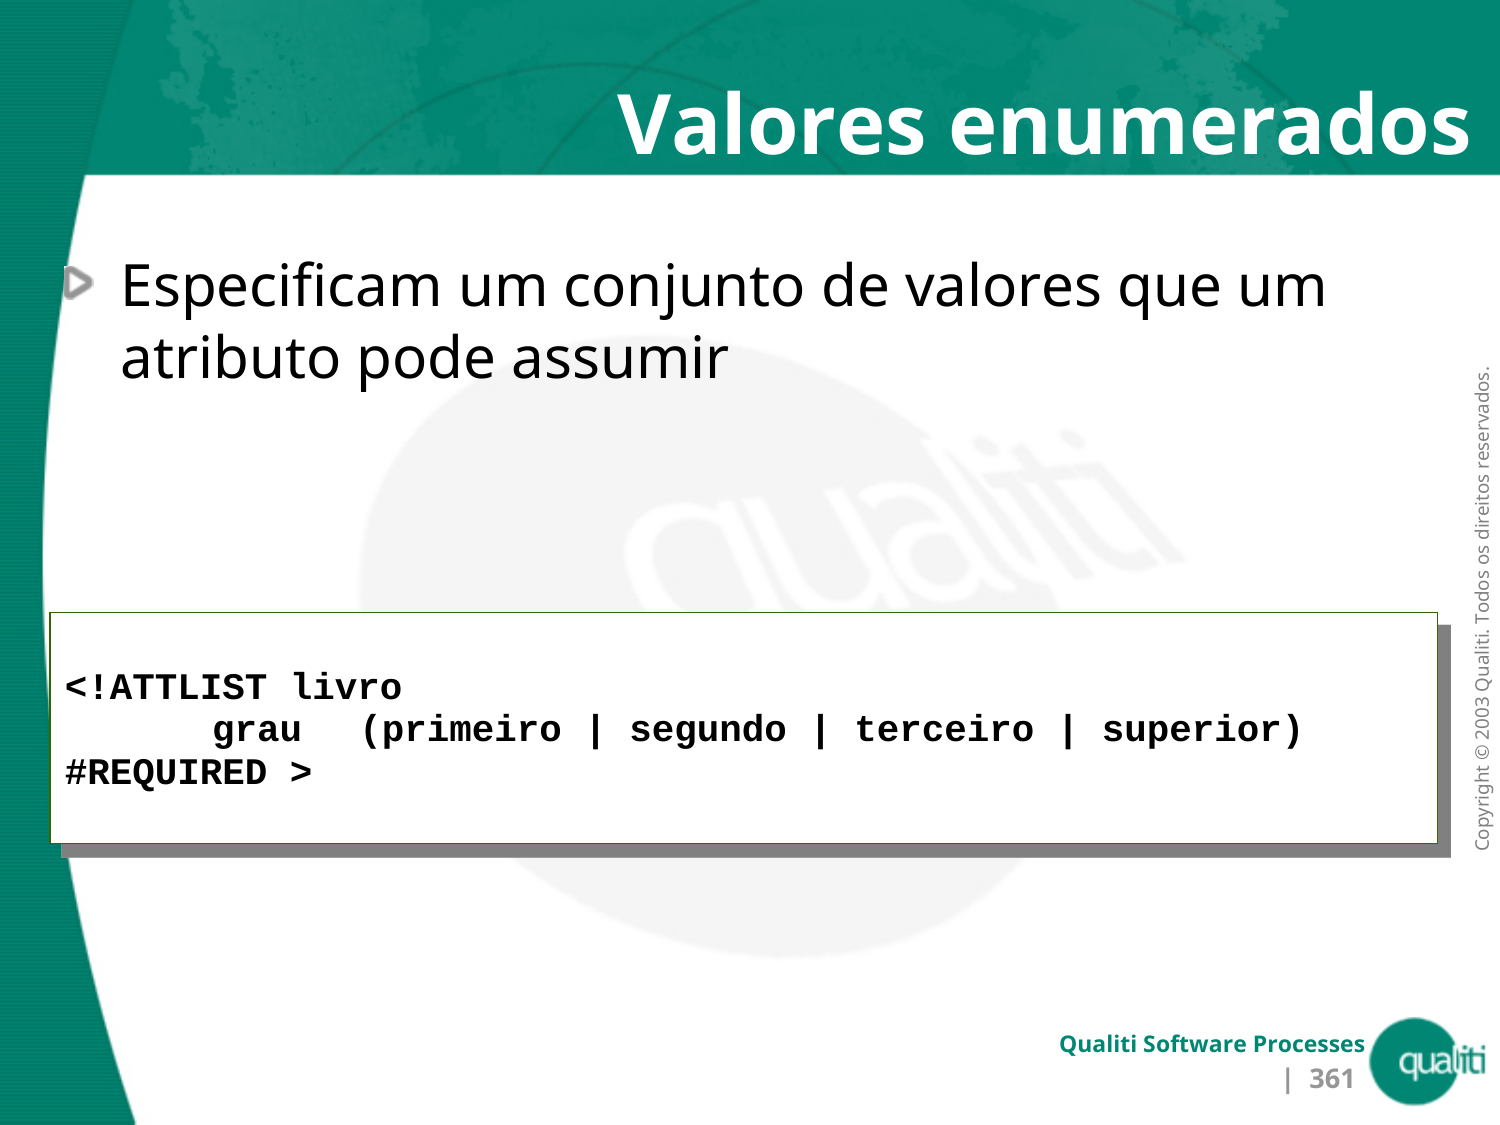

# Valores enumerados
Especificam um conjunto de valores que um atributo pode assumir
<!ATTLIST livro
		grau	(primeiro | segundo | terceiro | superior) #REQUIRED >